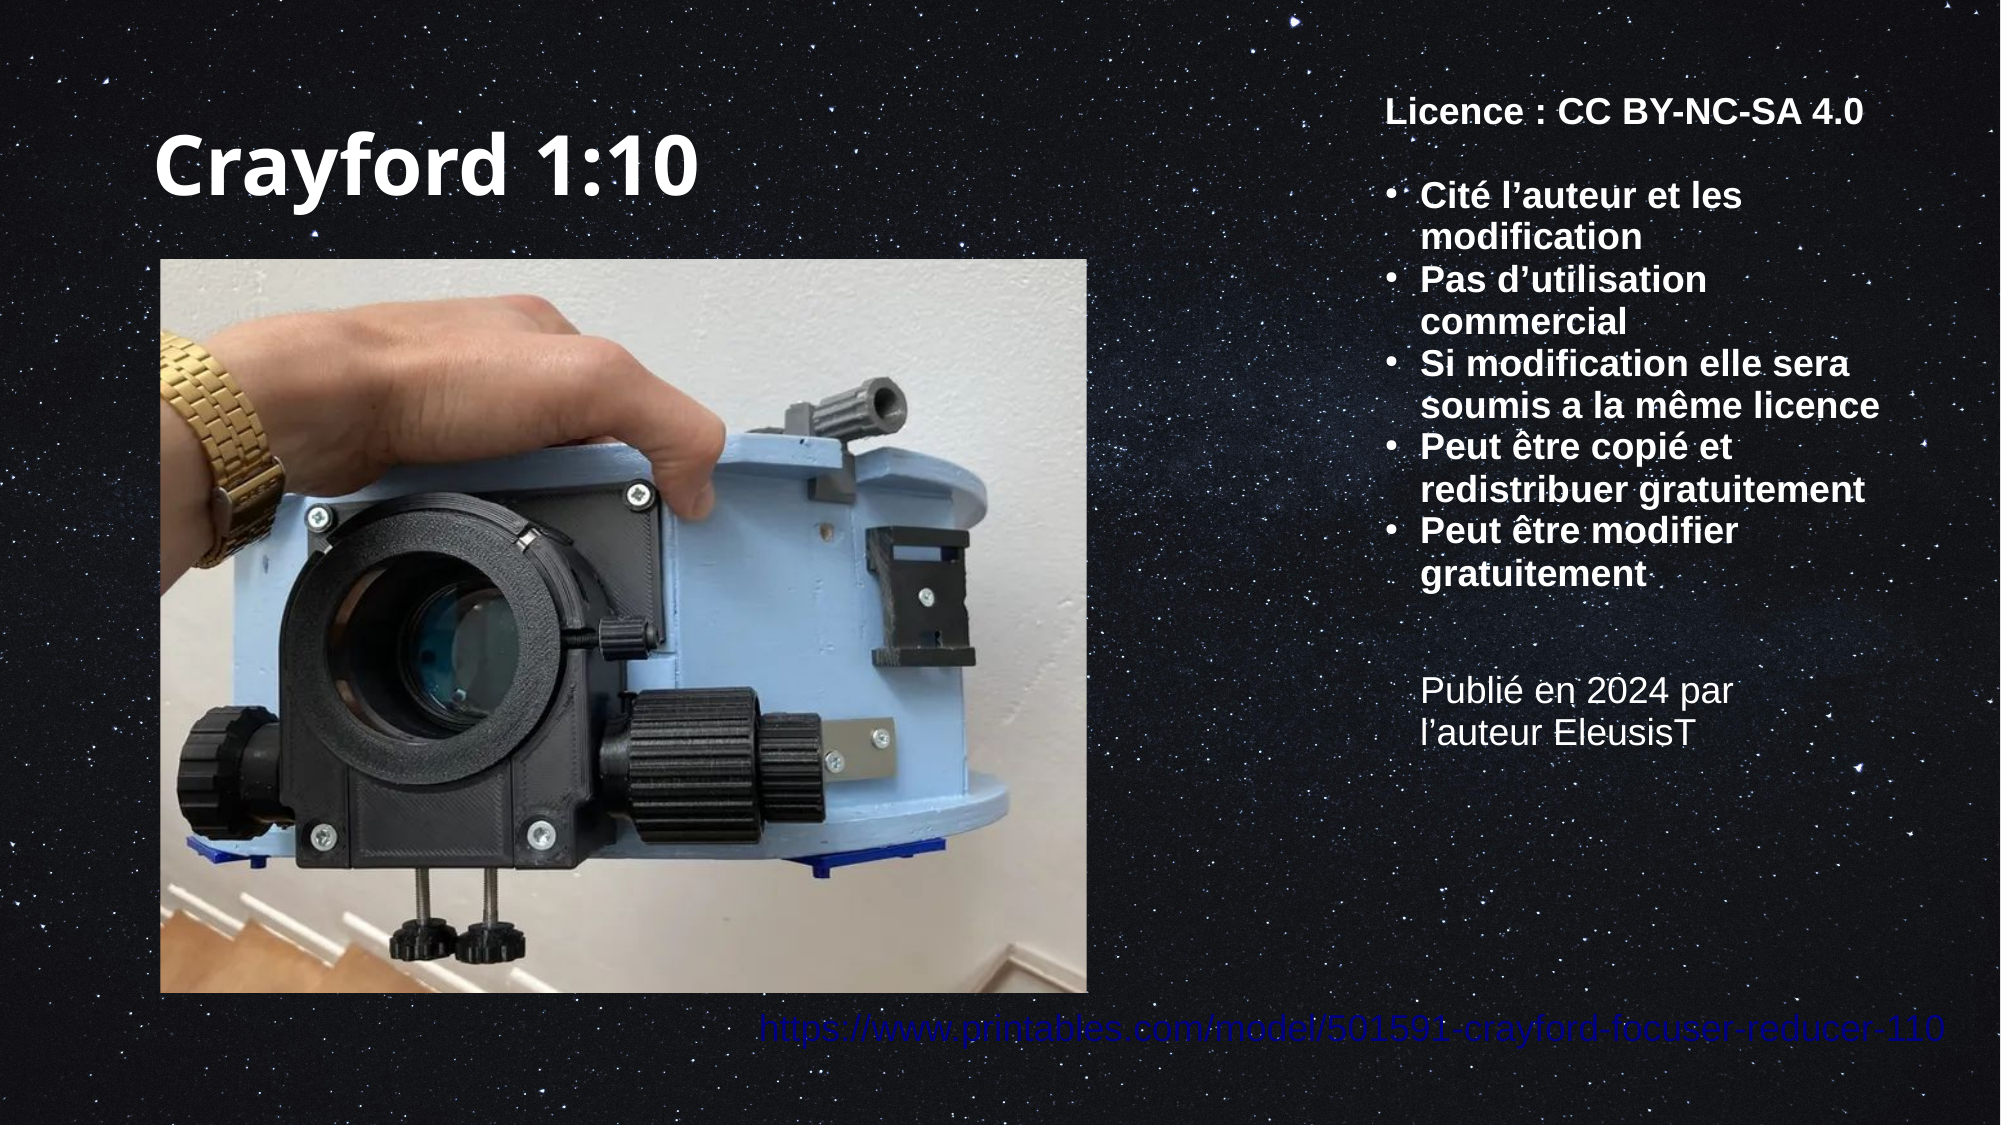

# Crayford 1:10
Licence : CC BY-NC-SA 4.0
Cité l’auteur et les modification
Pas d’utilisation commercial
Si modification elle sera soumis a la même licence
Peut être copié et redistribuer gratuitement
Peut être modifier gratuitement
Publié en 2024 par l’auteur EleusisT
https://www.printables.com/model/501591-crayford-focuser-reducer-110